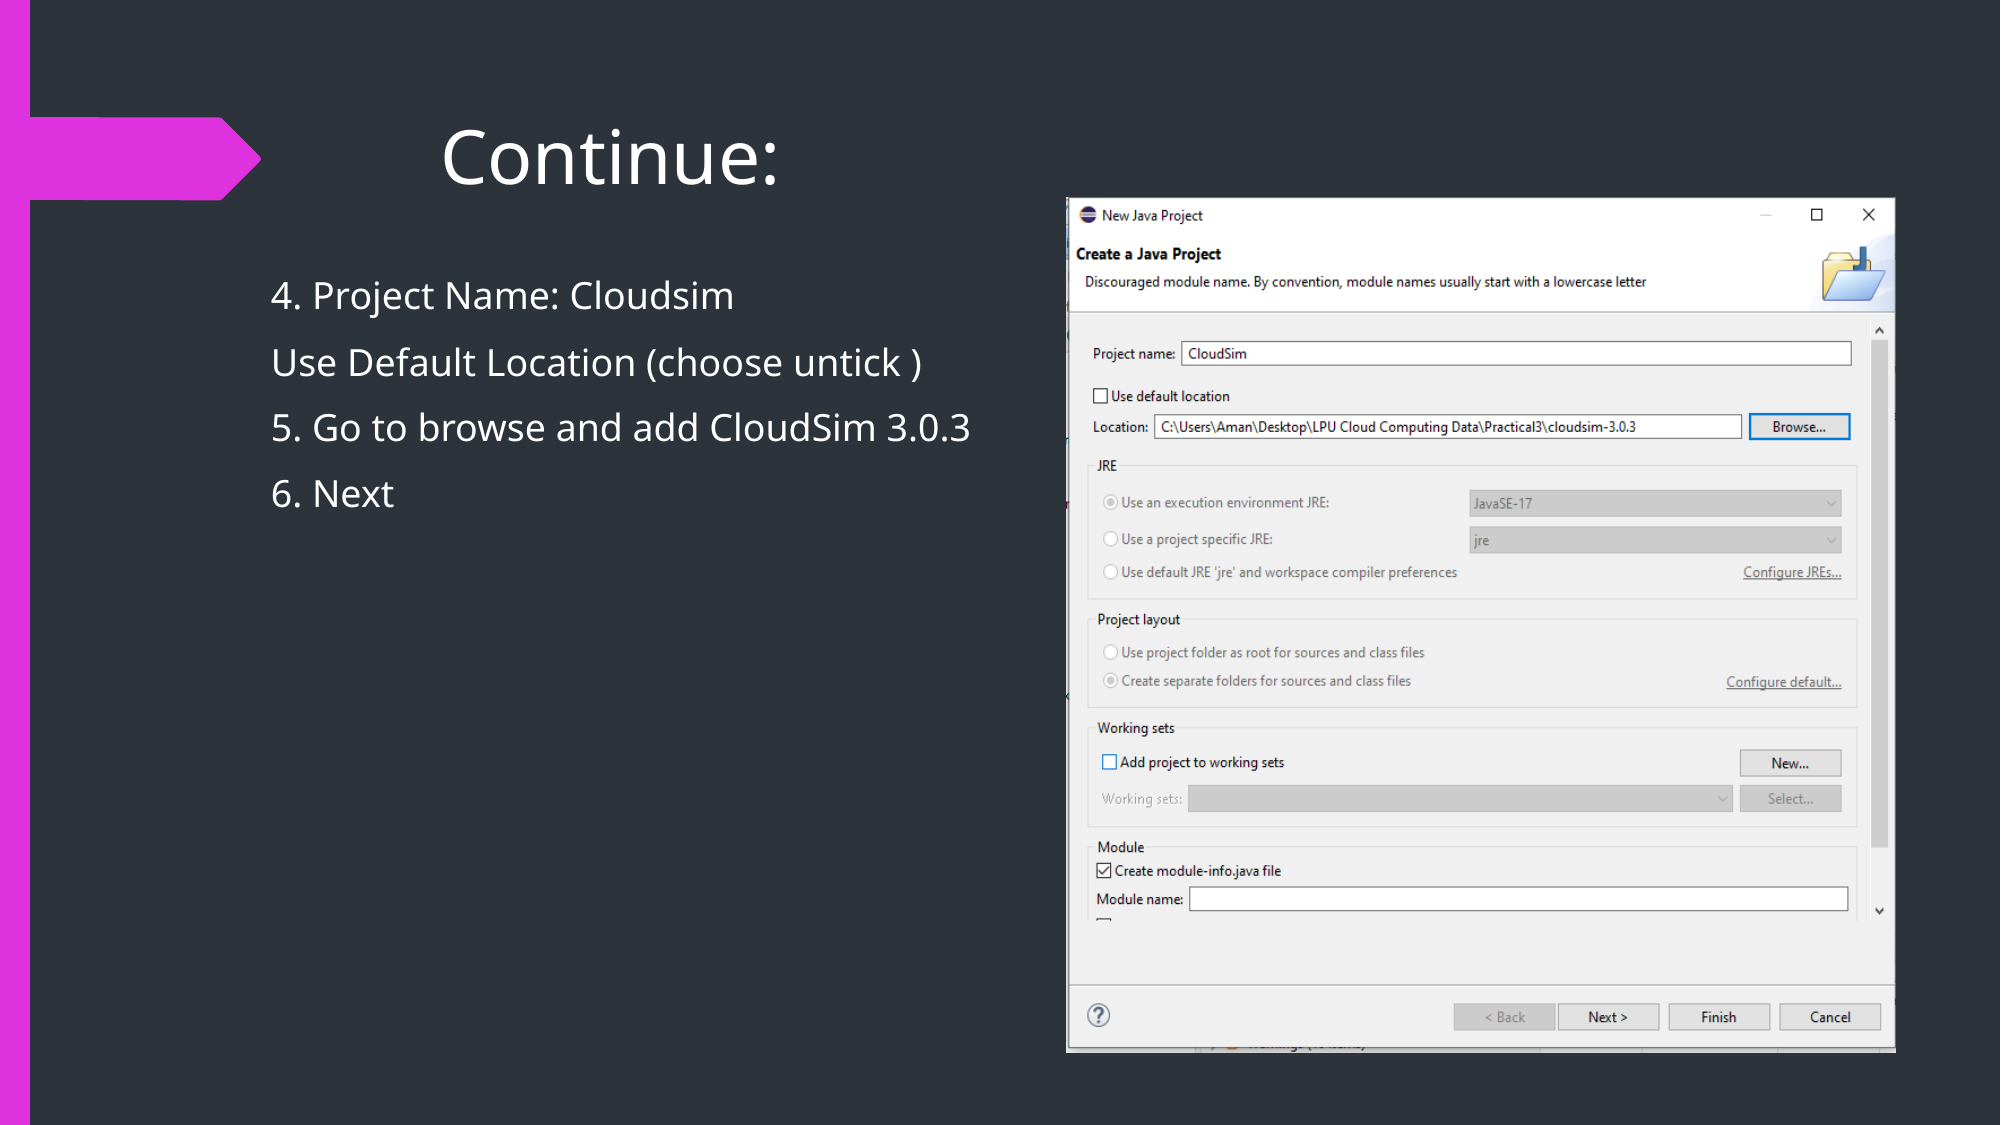

# Continue:
4. Project Name: Cloudsim
Use Default Location (choose untick )
5. Go to browse and add CloudSim 3.0.3
6. Next